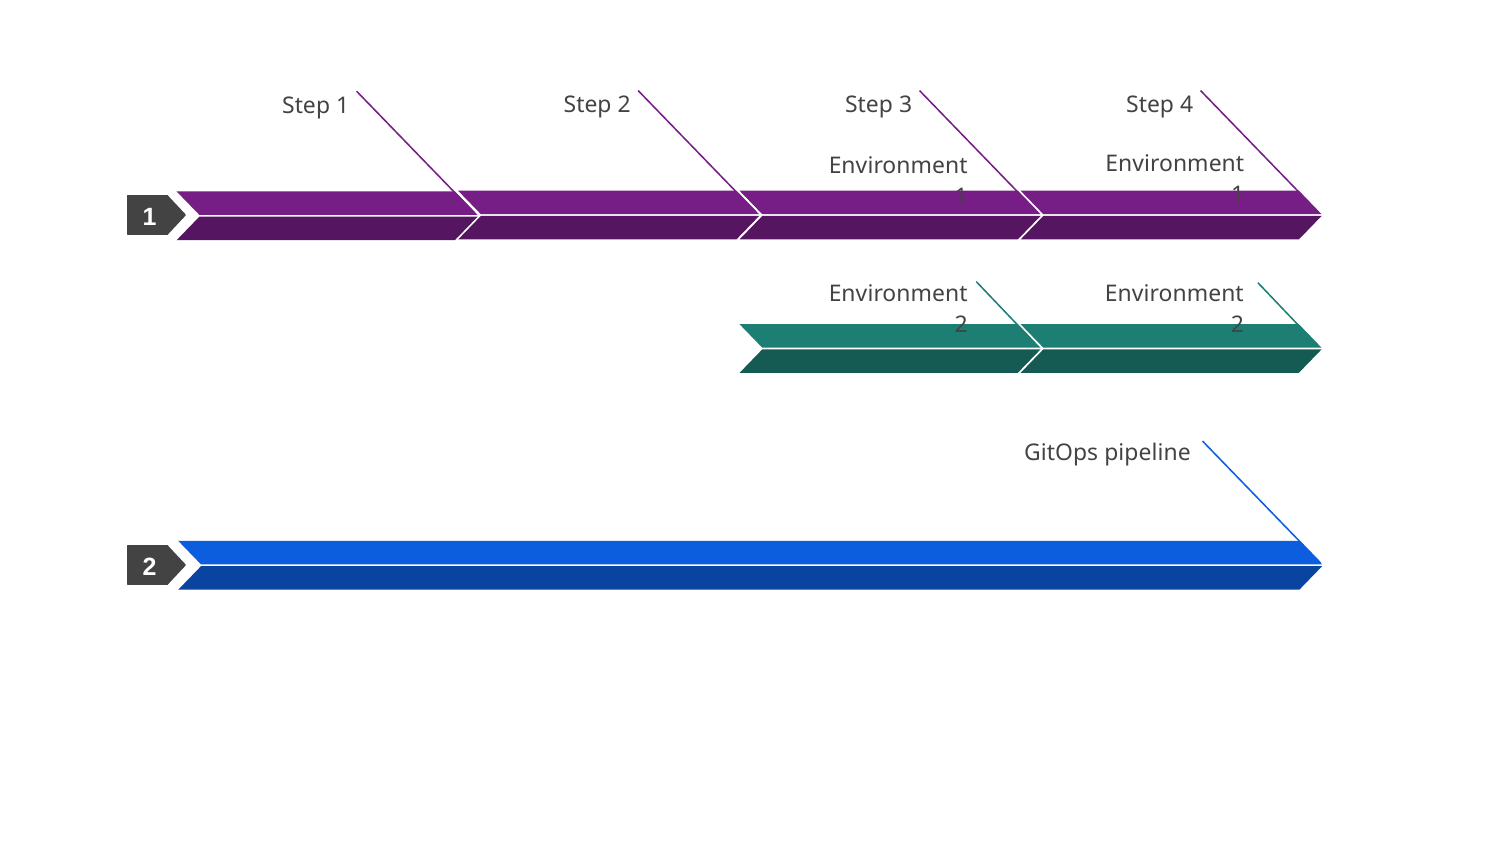

Step 2
Step 3
Step 4
Step 1
Environment 1
Environment 1
1
Environment 2
Environment 2
GitOps pipeline
2